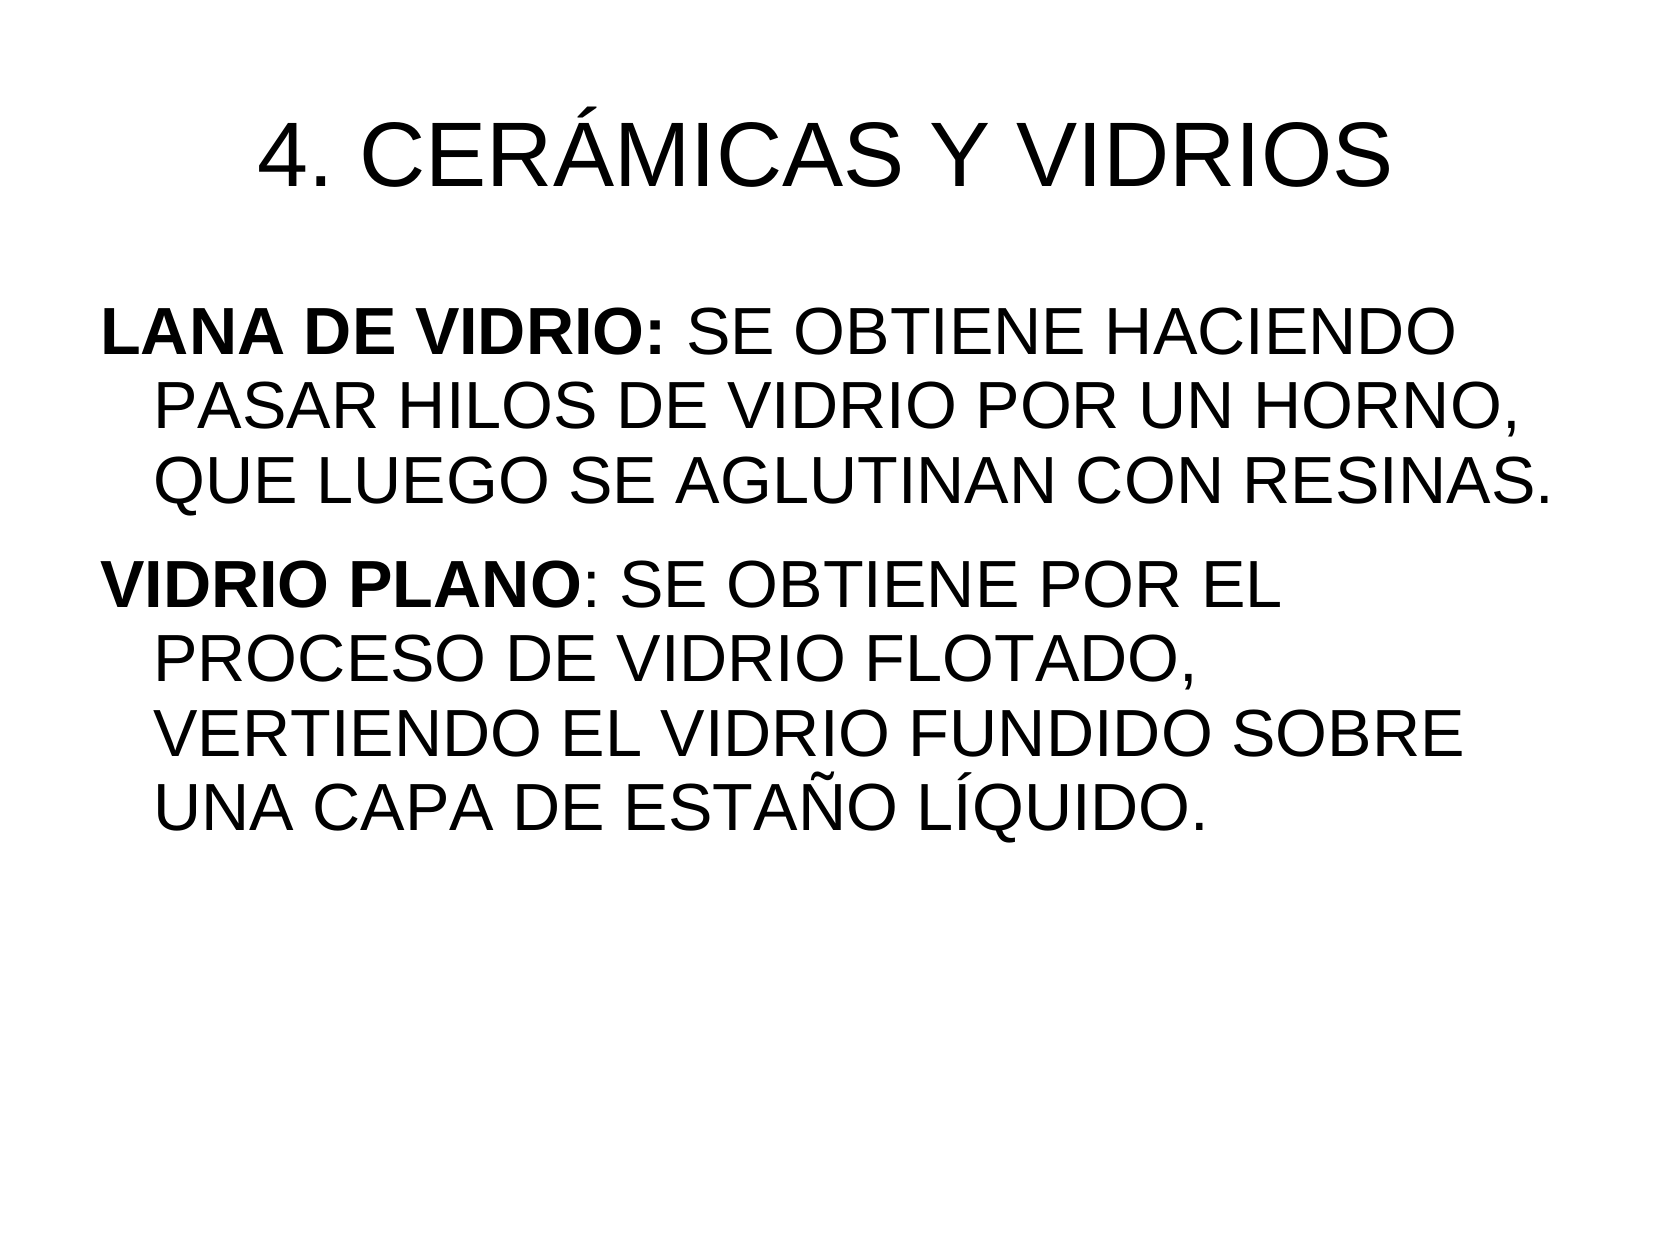

# 4. CERÁMICAS Y VIDRIOS
LANA DE VIDRIO: SE OBTIENE HACIENDO PASAR HILOS DE VIDRIO POR UN HORNO, QUE LUEGO SE AGLUTINAN CON RESINAS.
VIDRIO PLANO: SE OBTIENE POR EL PROCESO DE VIDRIO FLOTADO, VERTIENDO EL VIDRIO FUNDIDO SOBRE UNA CAPA DE ESTAÑO LÍQUIDO.